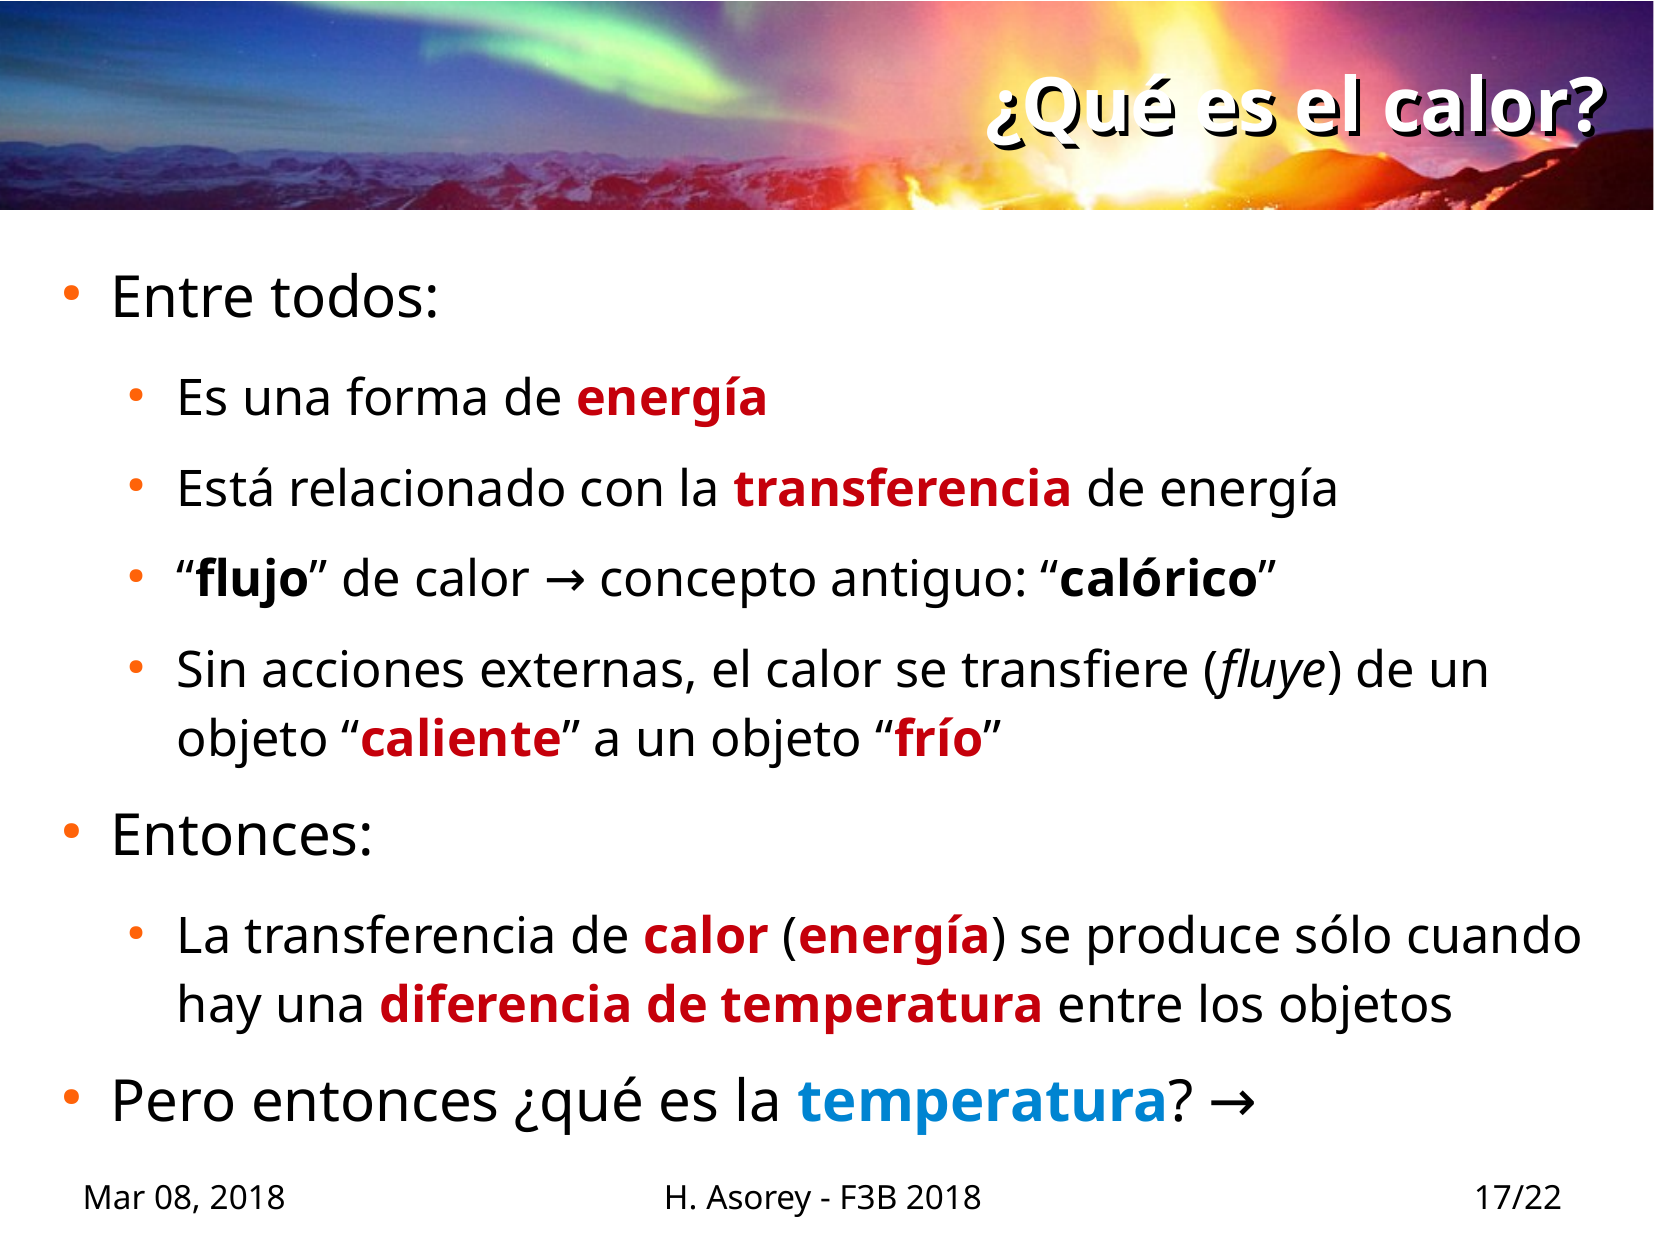

# ¿Qué es el calor?
Entre todos:
Es una forma de energía
Está relacionado con la transferencia de energía
“flujo” de calor → concepto antiguo: “calórico”
Sin acciones externas, el calor se transfiere (fluye) de un objeto “caliente” a un objeto “frío”
Entonces:
La transferencia de calor (energía) se produce sólo cuando hay una diferencia de temperatura entre los objetos
Pero entonces ¿qué es la temperatura? →
Mar 08, 2018
H. Asorey - F3B 2018
17